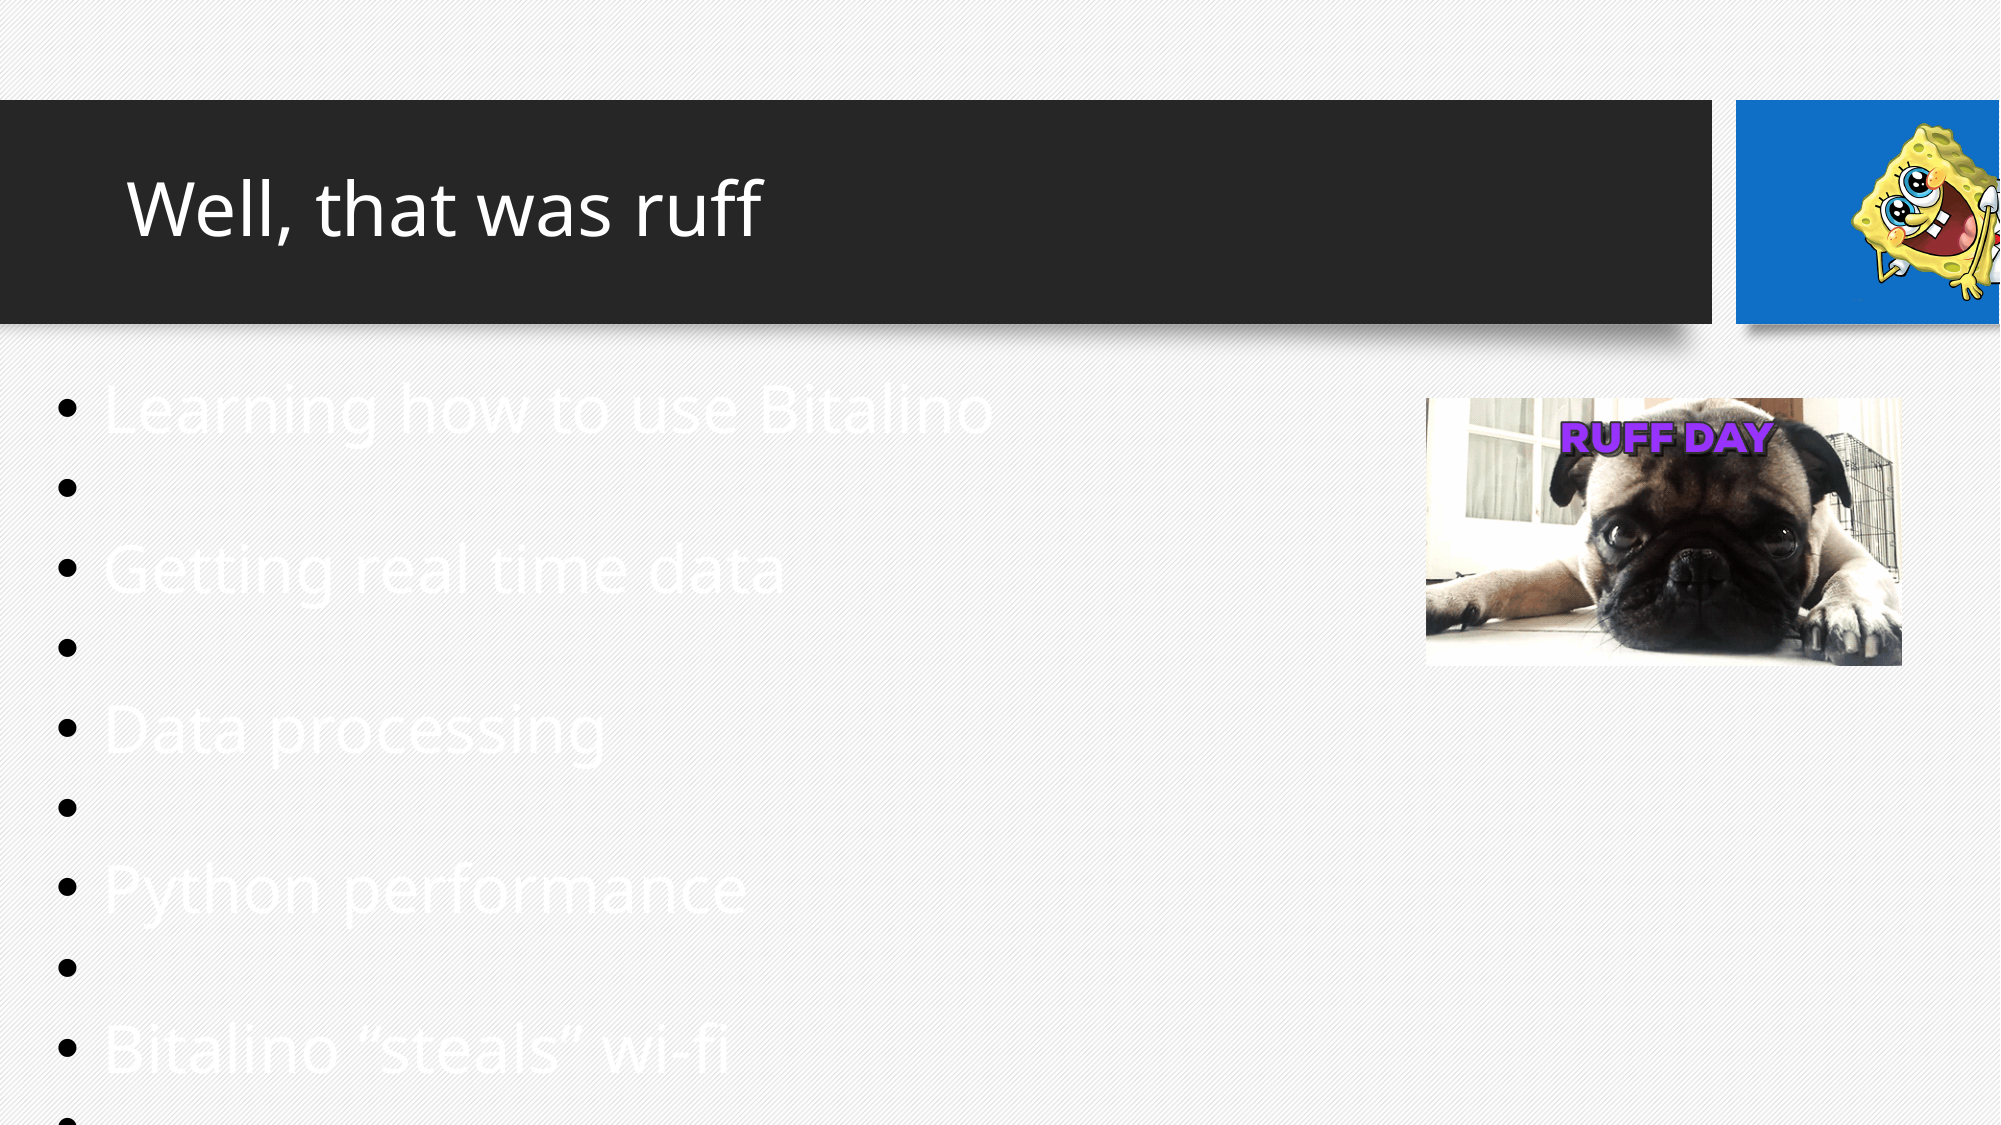

# Well, that was ruff
Learning how to use Bitalino
Getting real time data
Data processing
Python performance
Bitalino “steals” wi-fi